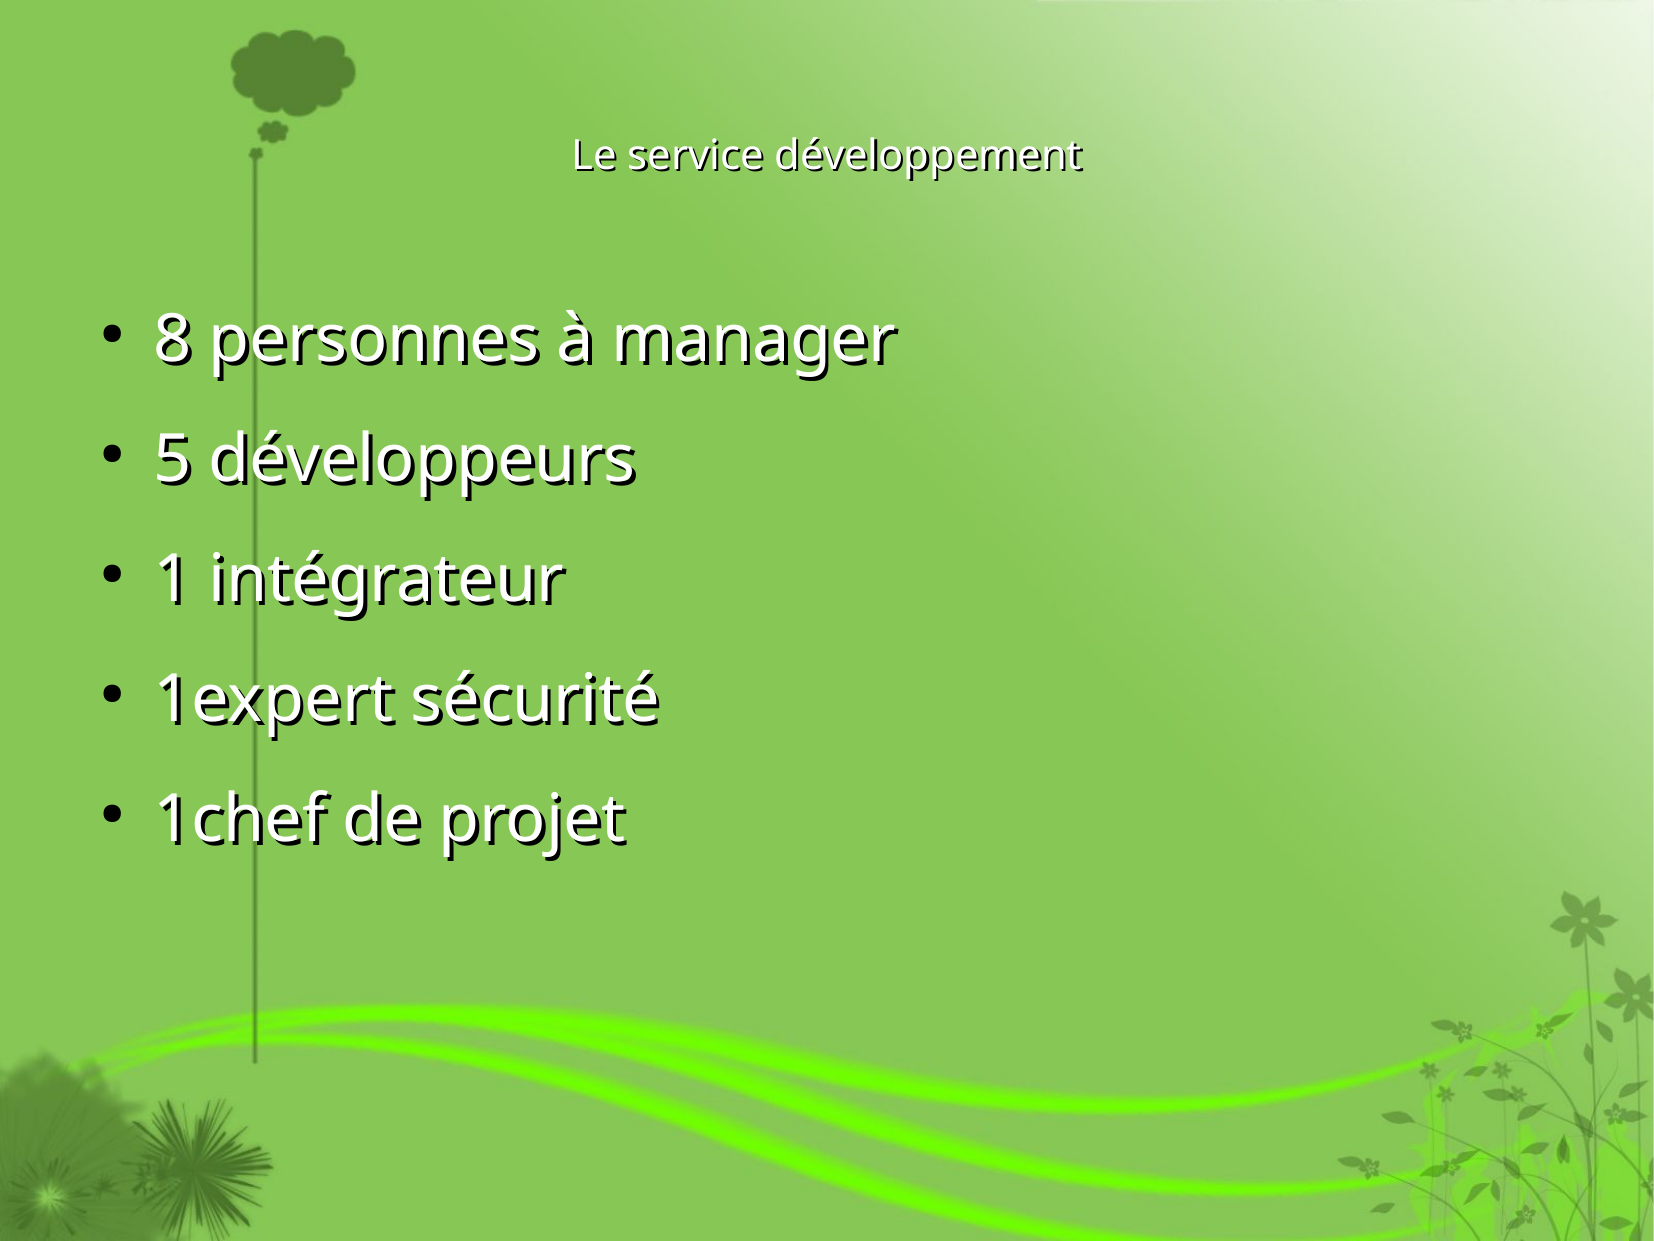

# Le service développement
8 personnes à manager
5 développeurs
1 intégrateur
1expert sécurité
1chef de projet